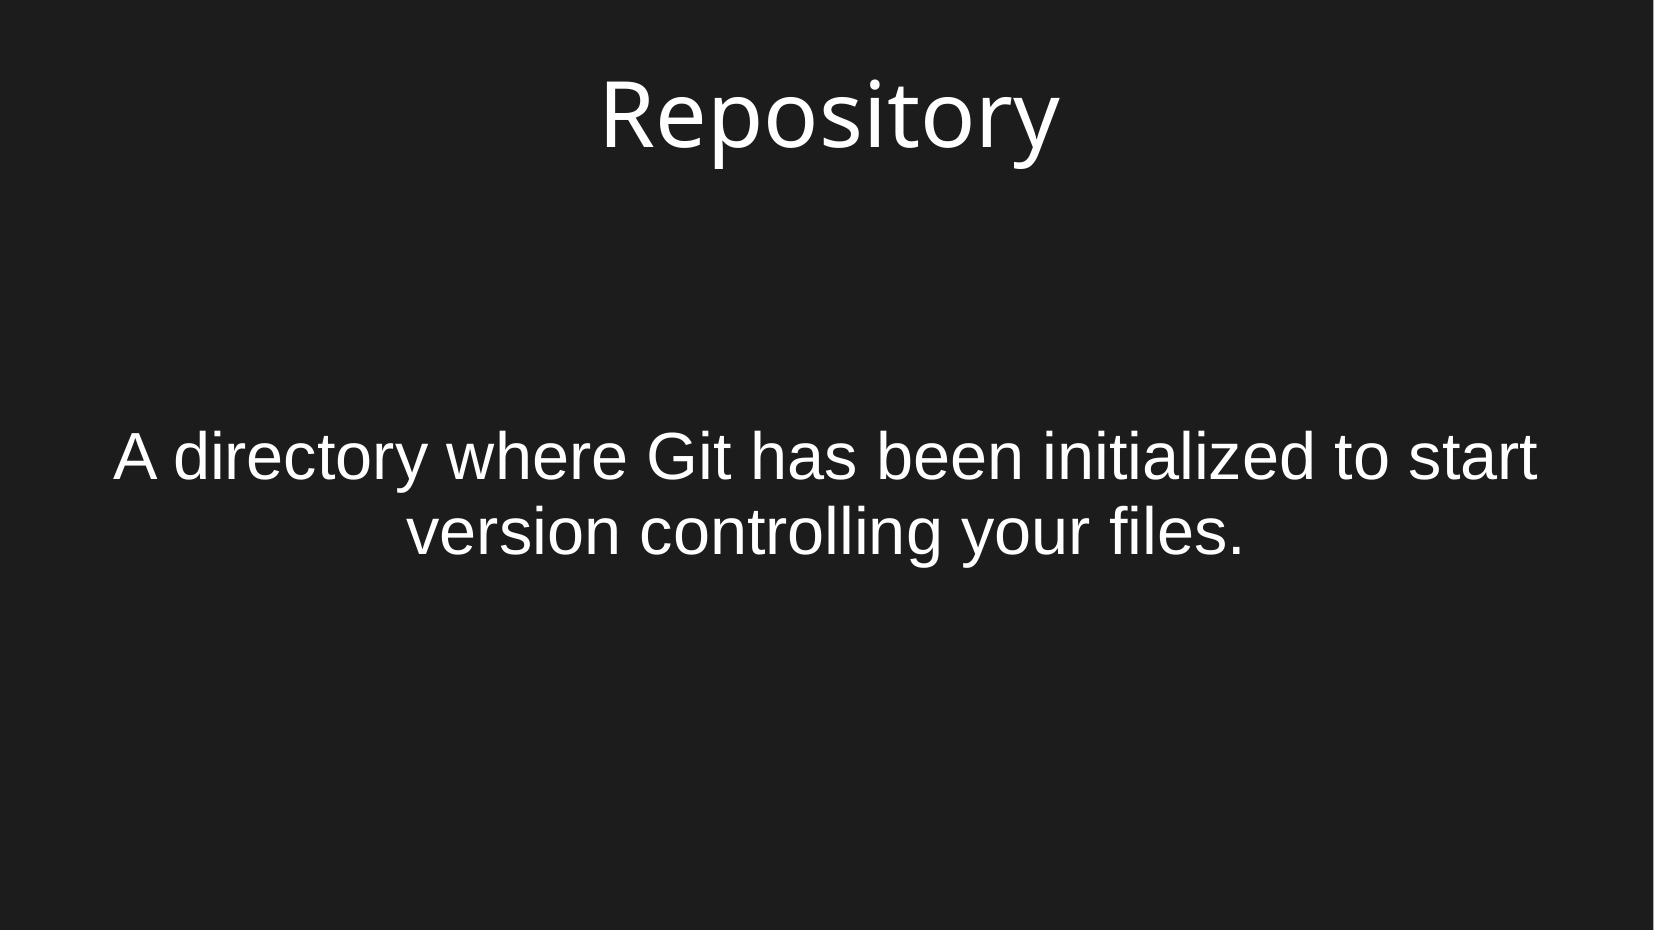

# Repository
A directory where Git has been initialized to start
version controlling your files.